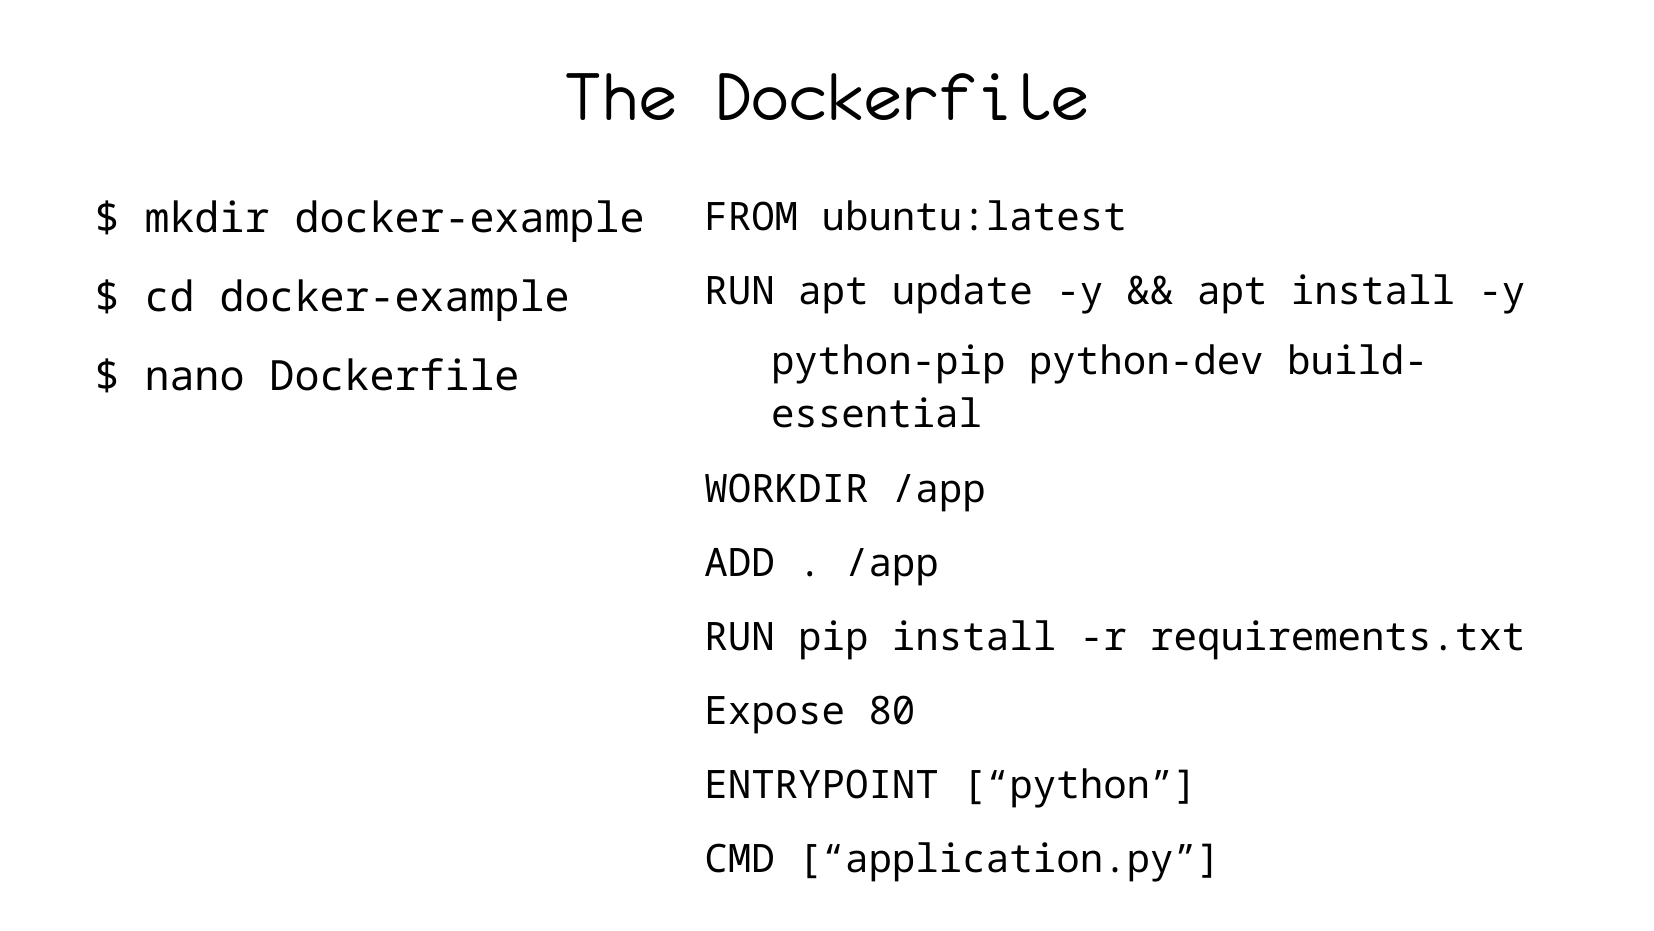

# The Dockerfile
$ mkdir docker-example
$ cd docker-example
$ nano Dockerfile
FROM ubuntu:latest
RUN apt update -y && apt install -y
python-pip python-dev build-essential
WORKDIR /app
ADD . /app
RUN pip install -r requirements.txt
Expose 80
ENTRYPOINT [“python”]
CMD [“application.py”]